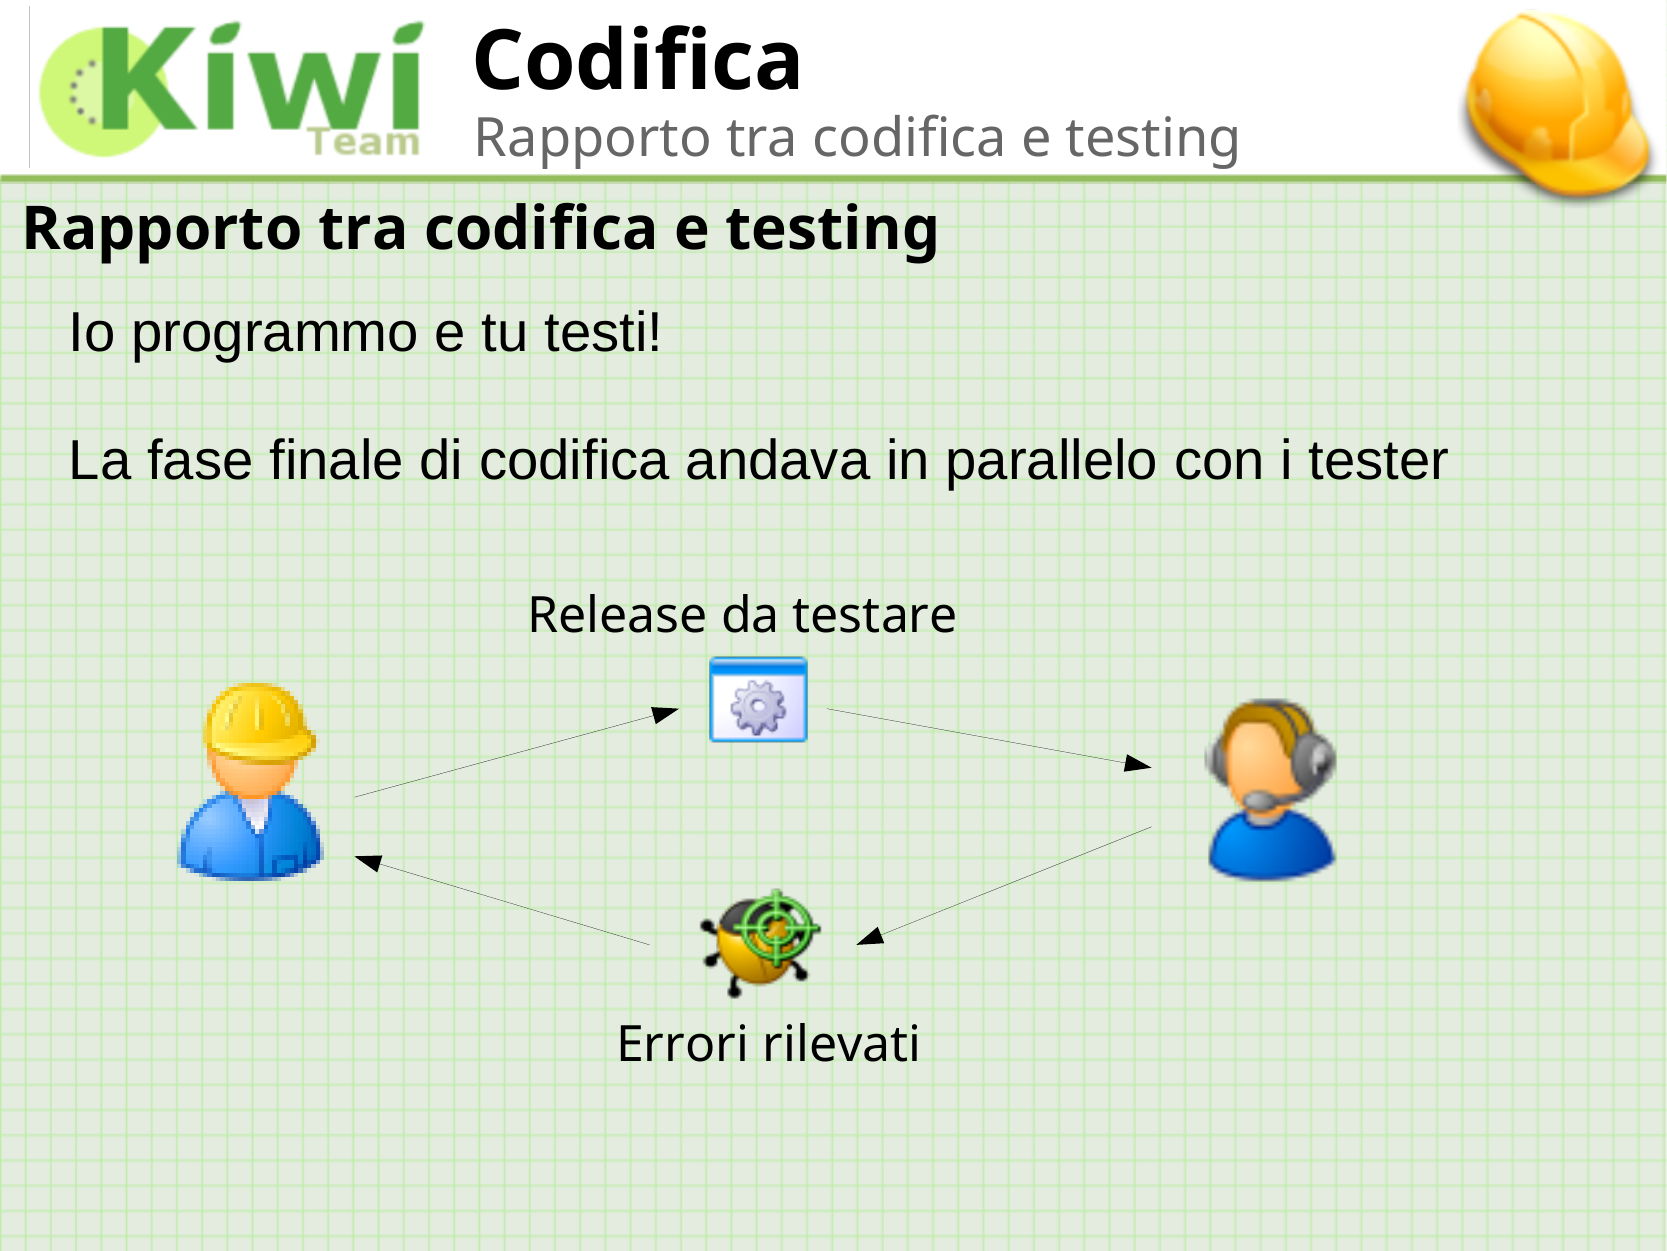

# Codifica
Rapporto tra codifica e testing
Rapporto tra codifica e testing
Io programmo e tu testi!
La fase finale di codifica andava in parallelo con i tester
Release da testare
Errori rilevati